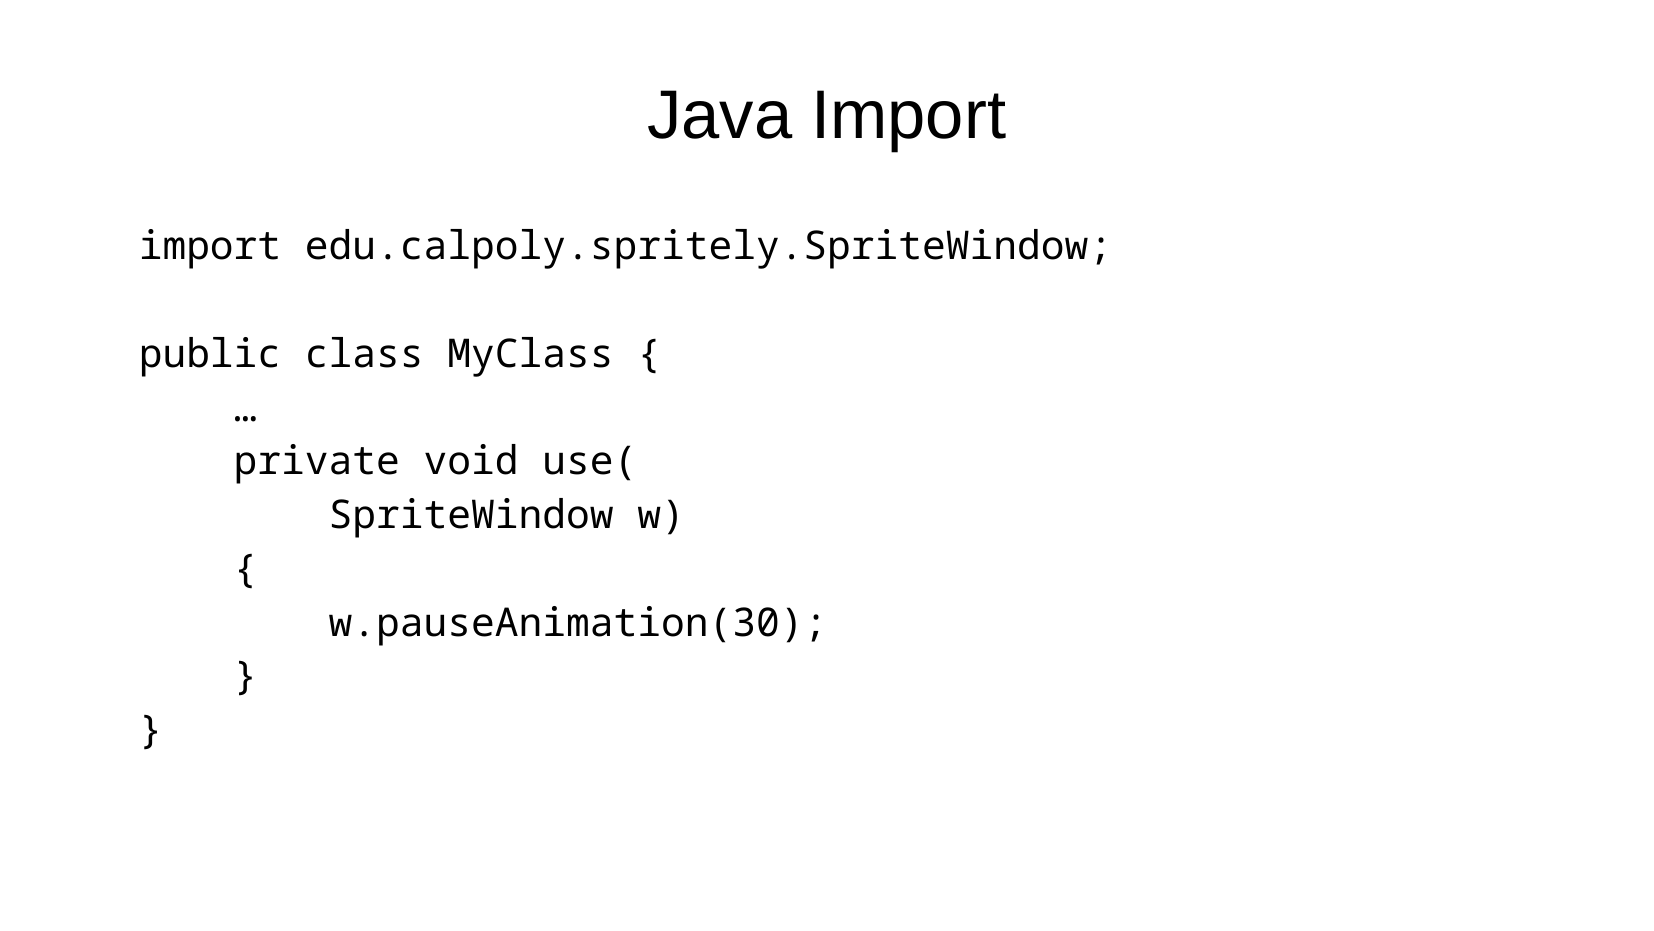

# Java Import
import edu.calpoly.spritely.SpriteWindow;
public class MyClass {
 …
 private void use(
 SpriteWindow w)
 {
 w.pauseAnimation(30);
 }
}